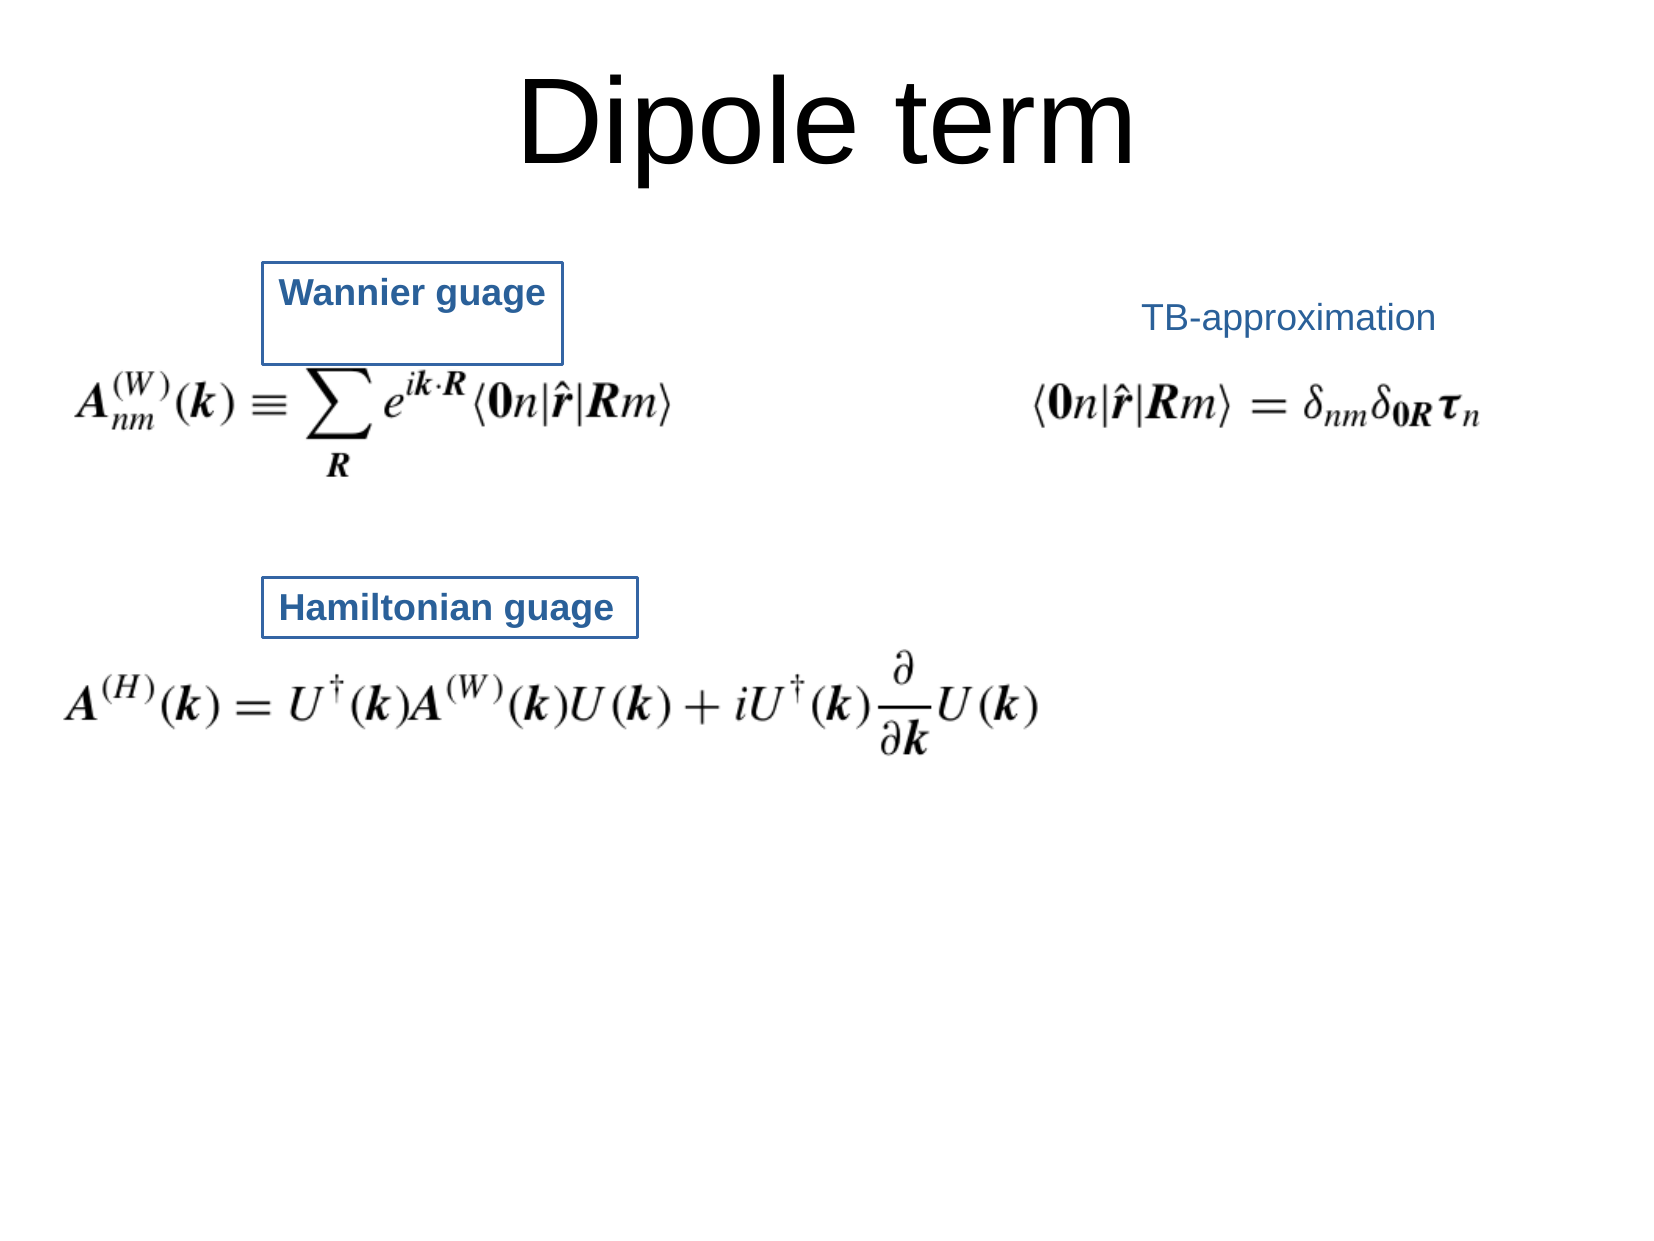

# Dipole term
Wannier guage
TB-approximation
Hamiltonian guage